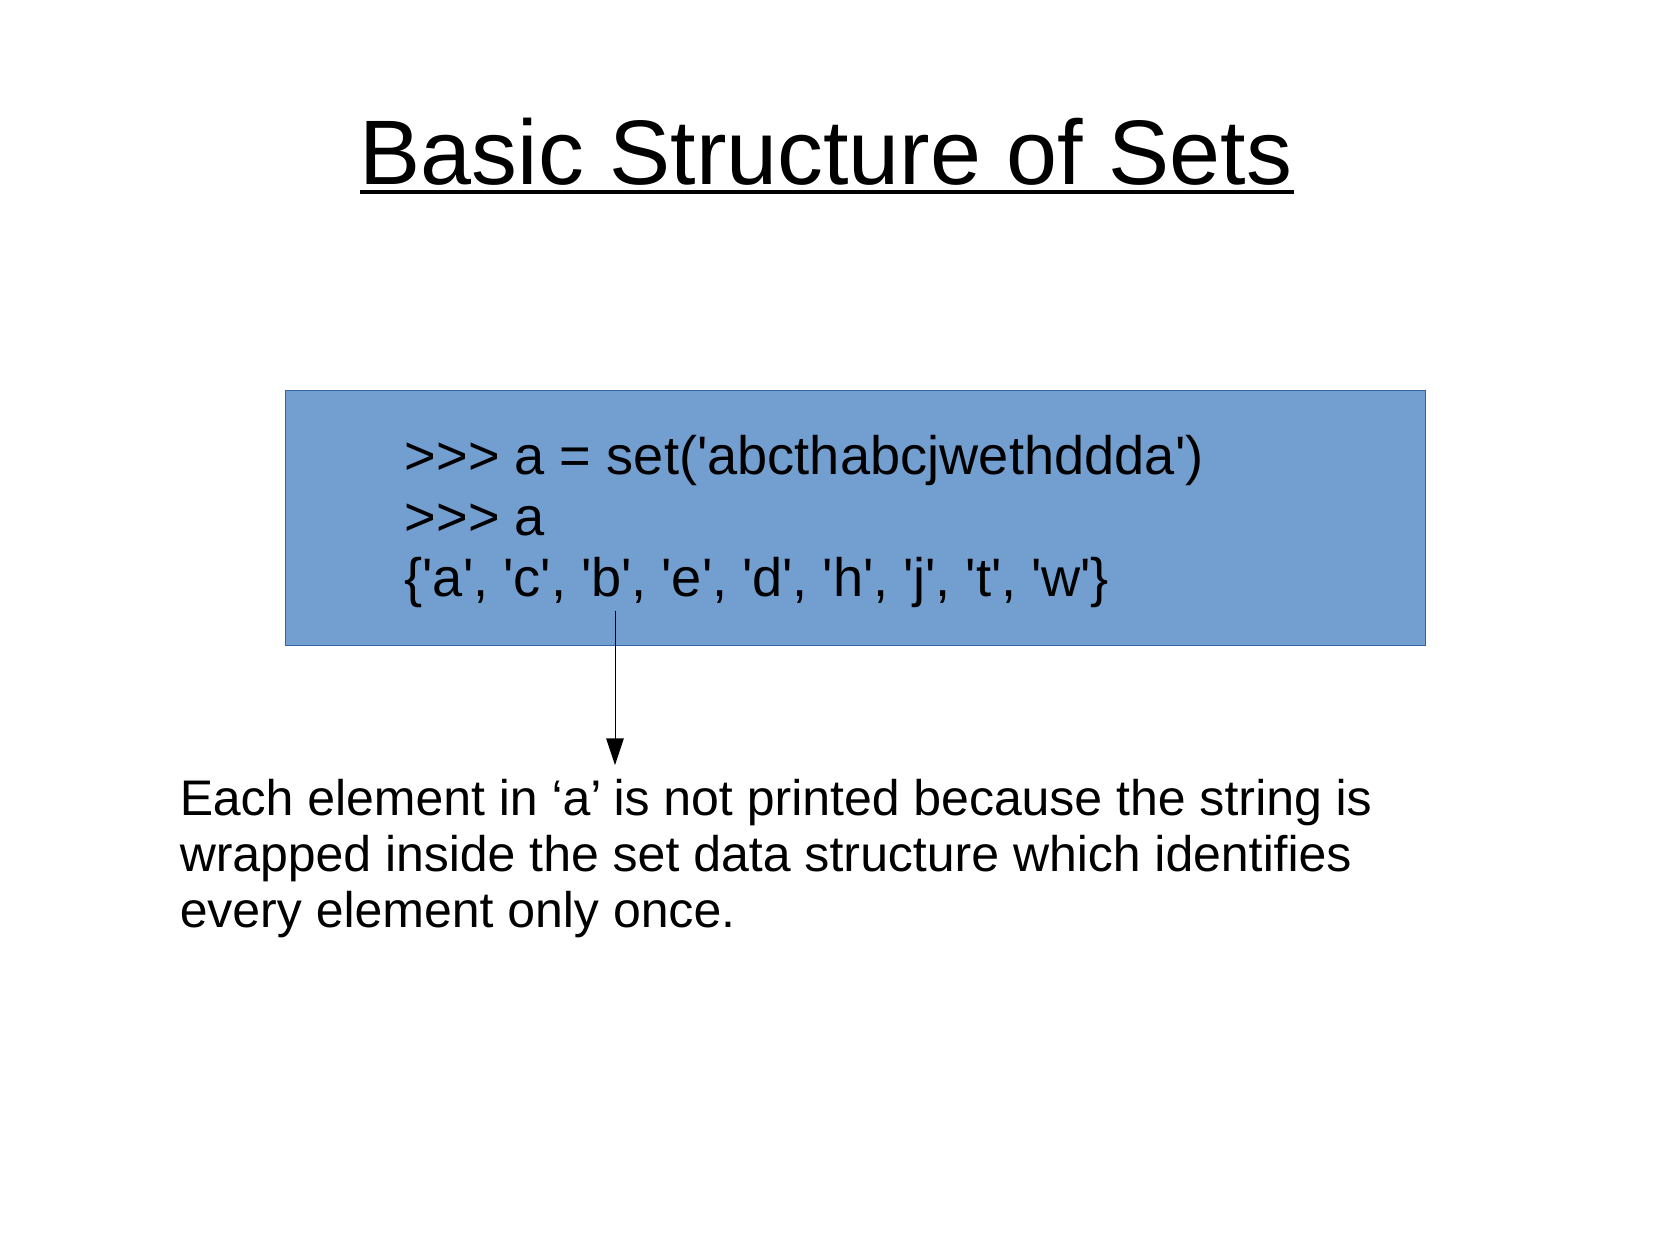

# Basic Structure of Sets
>>> a = set('abcthabcjwethddda')
>>> a
{'a', 'c', 'b', 'e', 'd', 'h', 'j', 't', 'w'}
Each element in ‘a’ is not printed because the string is wrapped inside the set data structure which identifies every element only once.